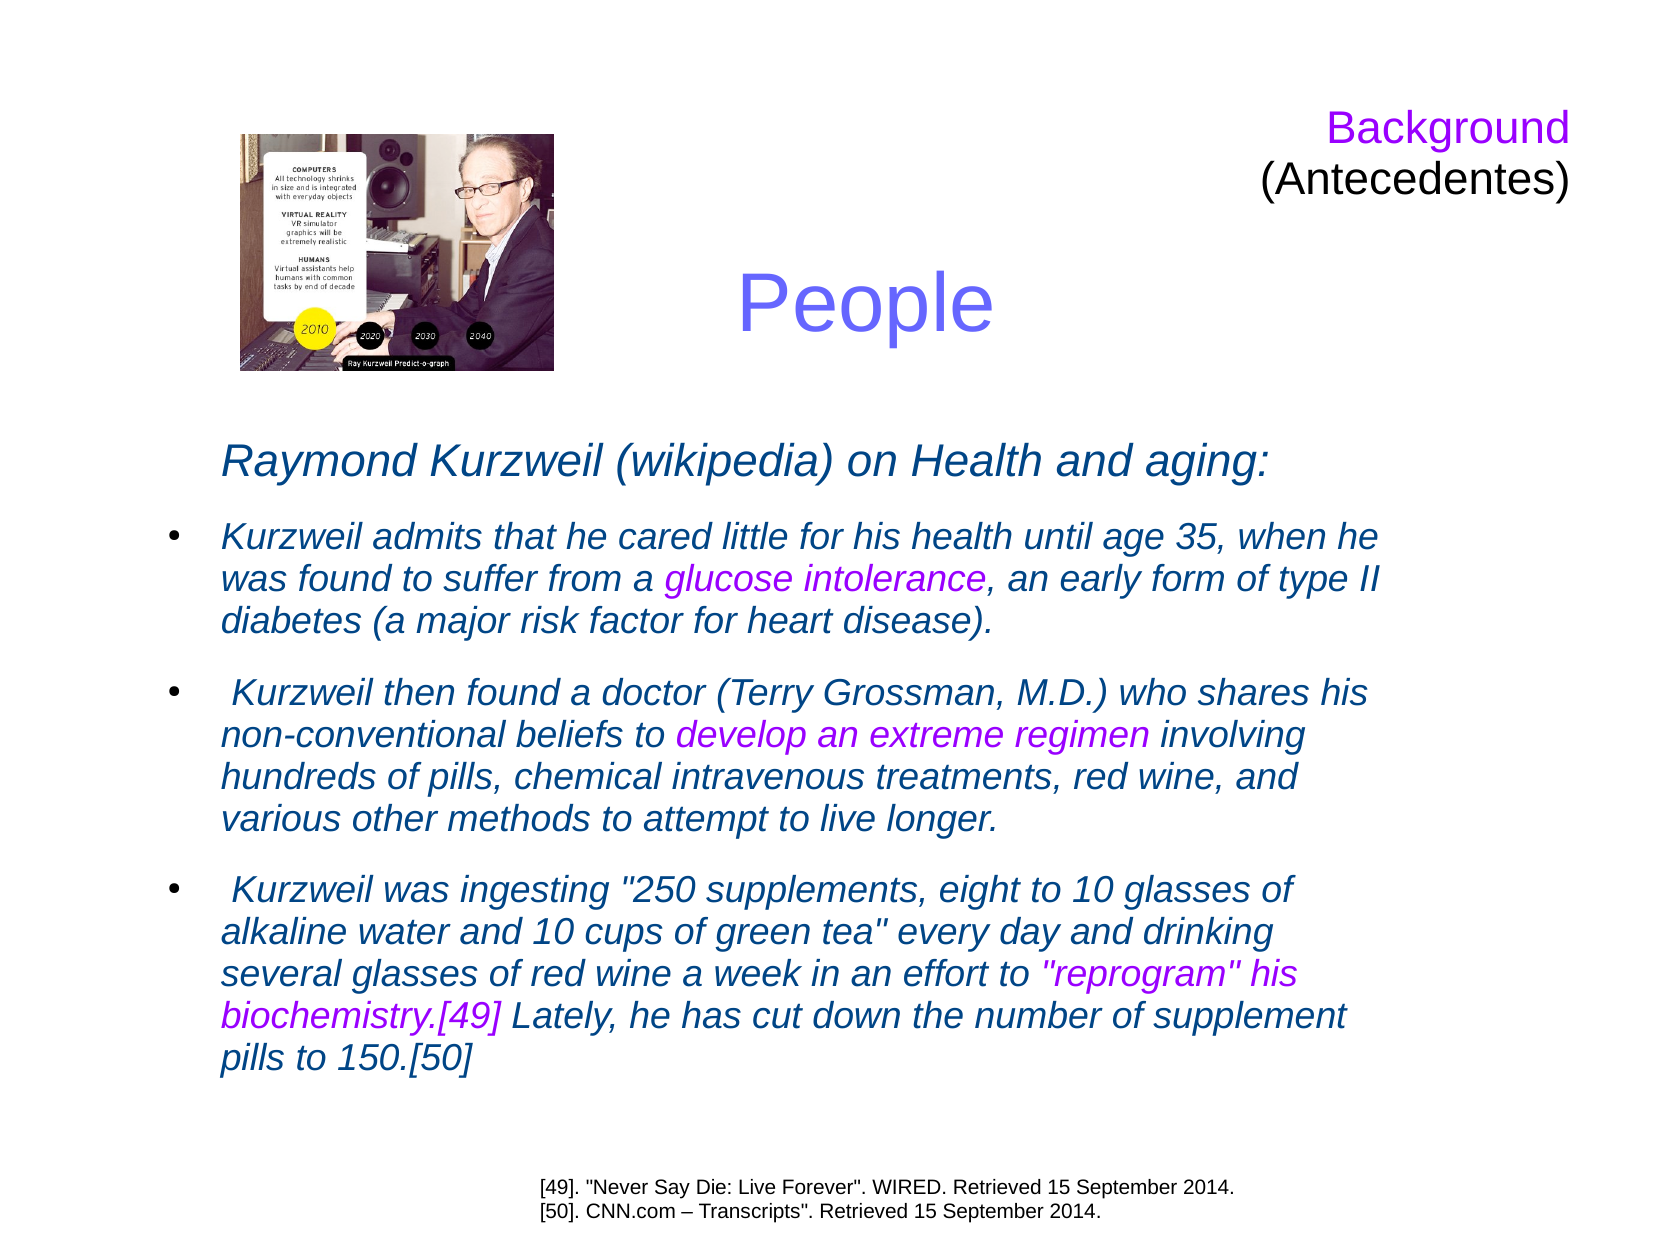

# Background (Antecedentes)
People
Raymond Kurzweil (wikipedia) on Health and aging:
Kurzweil admits that he cared little for his health until age 35, when he was found to suffer from a glucose intolerance, an early form of type II diabetes (a major risk factor for heart disease).
 Kurzweil then found a doctor (Terry Grossman, M.D.) who shares his non-conventional beliefs to develop an extreme regimen involving hundreds of pills, chemical intravenous treatments, red wine, and various other methods to attempt to live longer.
 Kurzweil was ingesting "250 supplements, eight to 10 glasses of alkaline water and 10 cups of green tea" every day and drinking several glasses of red wine a week in an effort to "reprogram" his biochemistry.[49] Lately, he has cut down the number of supplement pills to 150.[50]
[49]. "Never Say Die: Live Forever". WIRED. Retrieved 15 September 2014.
[50]. CNN.com – Transcripts". Retrieved 15 September 2014.